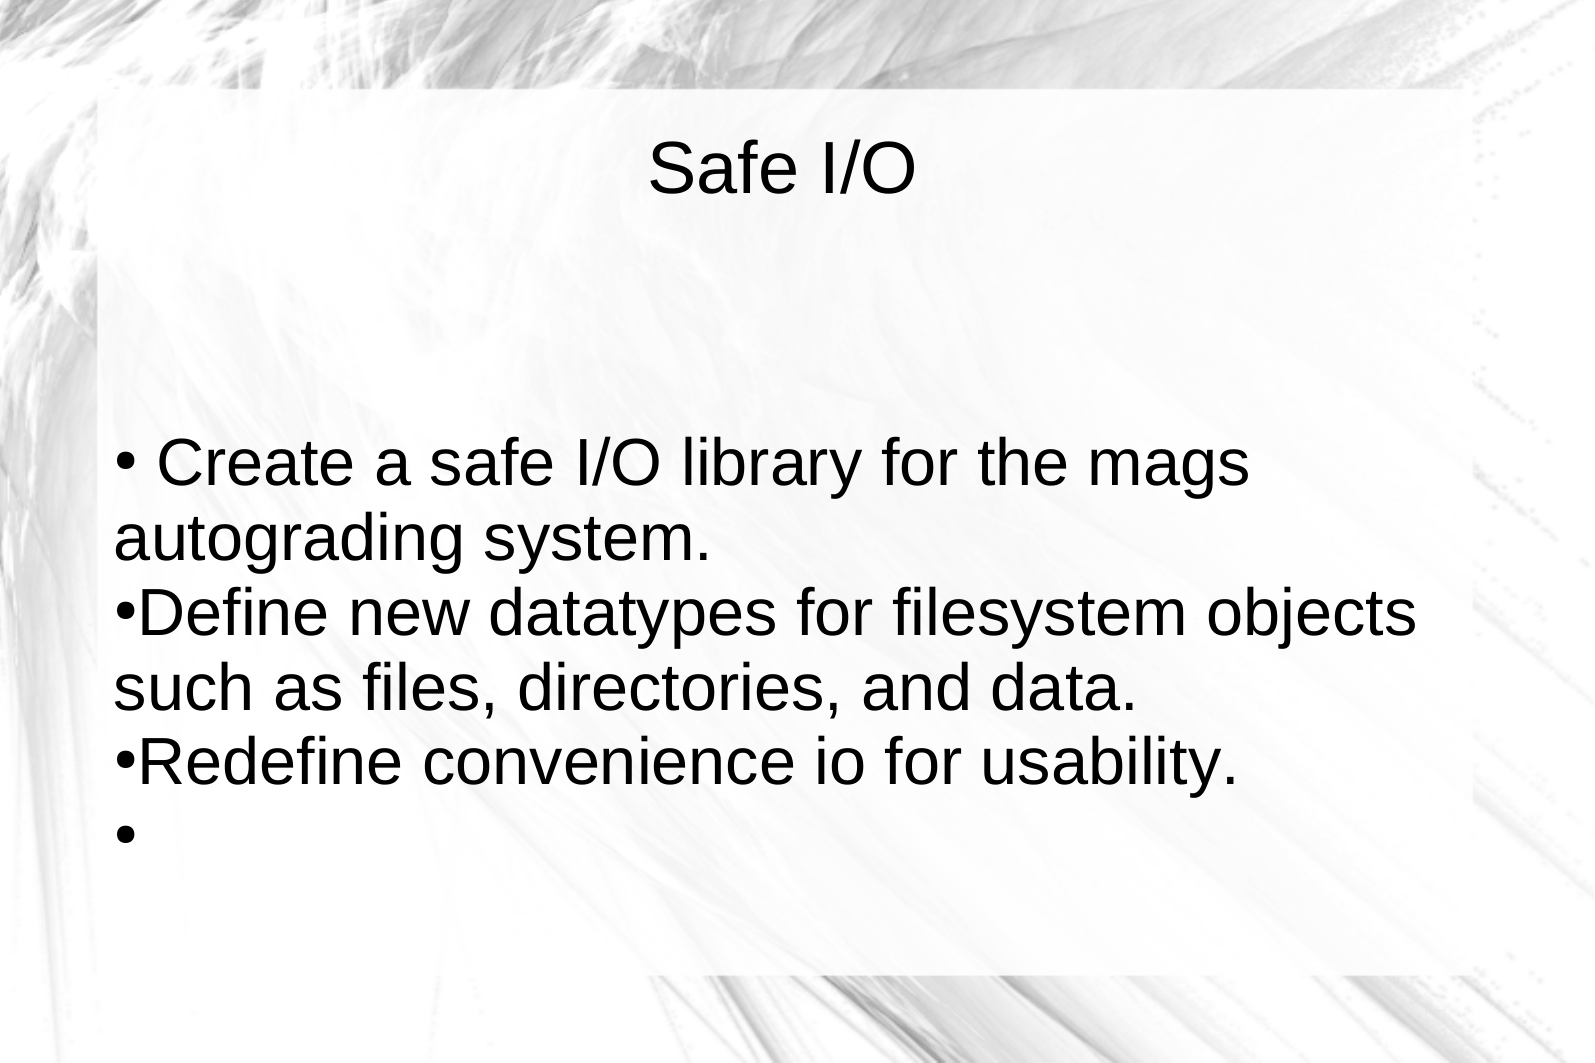

# Safe I/O
 Create a safe I/O library for the mags autograding system.
Define new datatypes for filesystem objects such as files, directories, and data.
Redefine convenience io for usability.